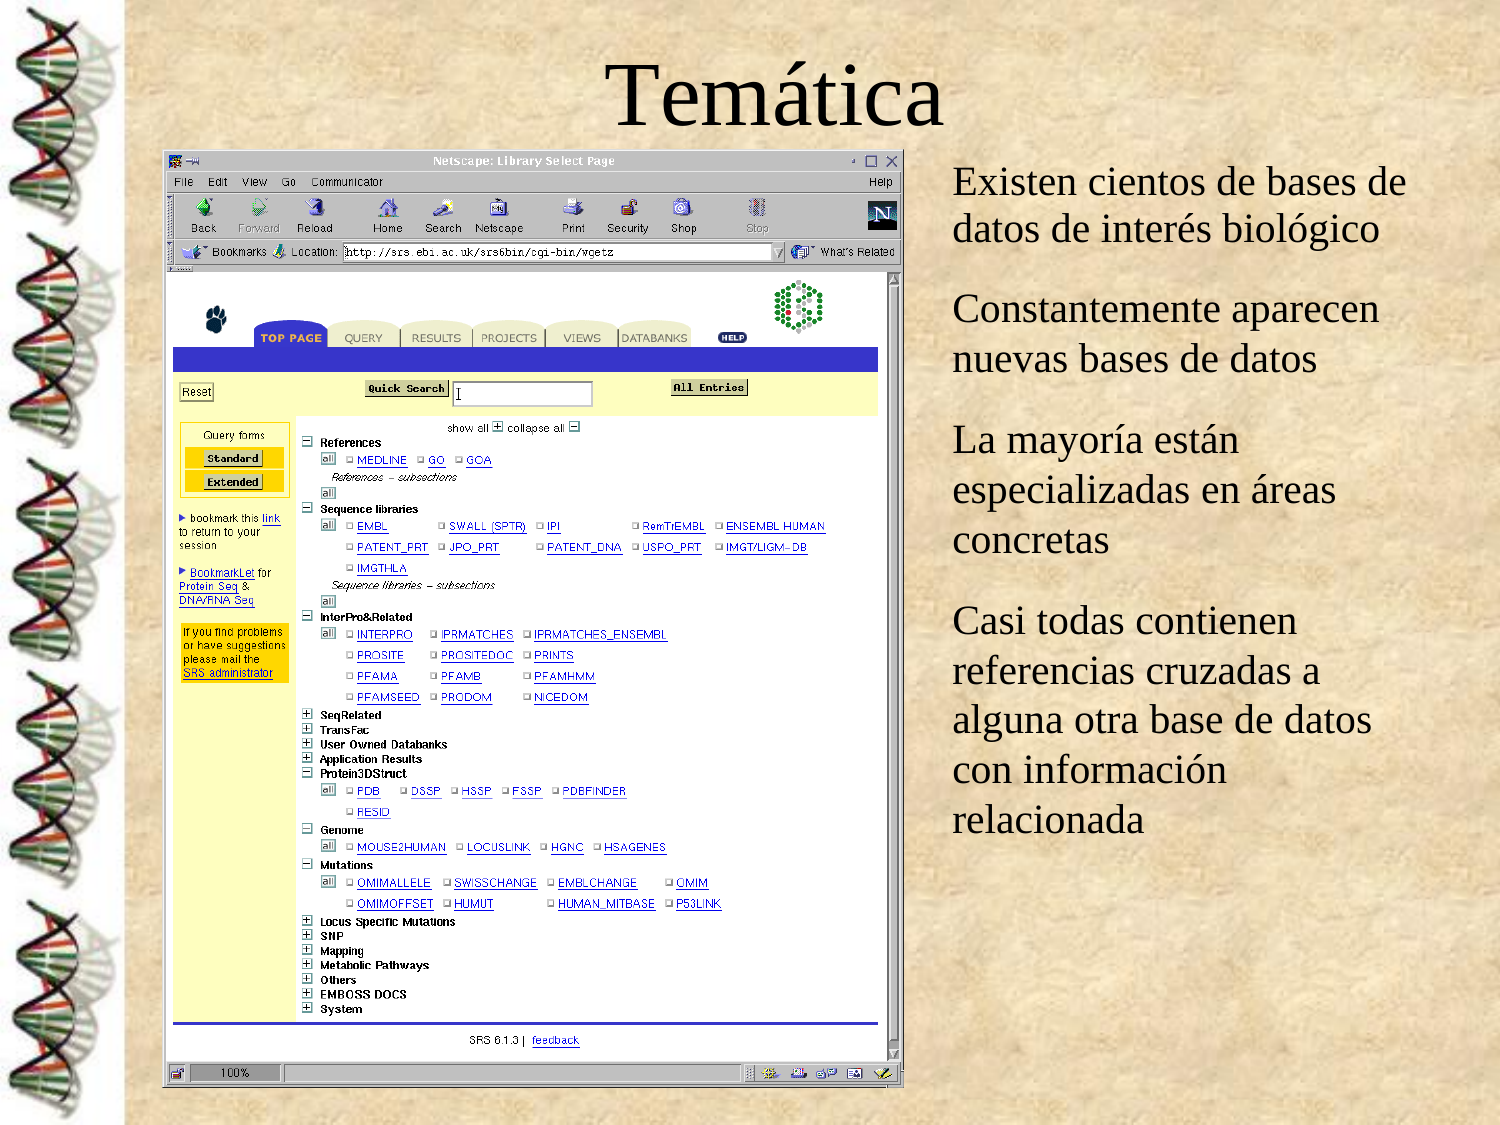

# Temática
Existen cientos de bases de datos de interés biológico
Constantemente aparecen nuevas bases de datos
La mayoría están especializadas en áreas concretas
Casi todas contienen referencias cruzadas a alguna otra base de datos con información relacionada